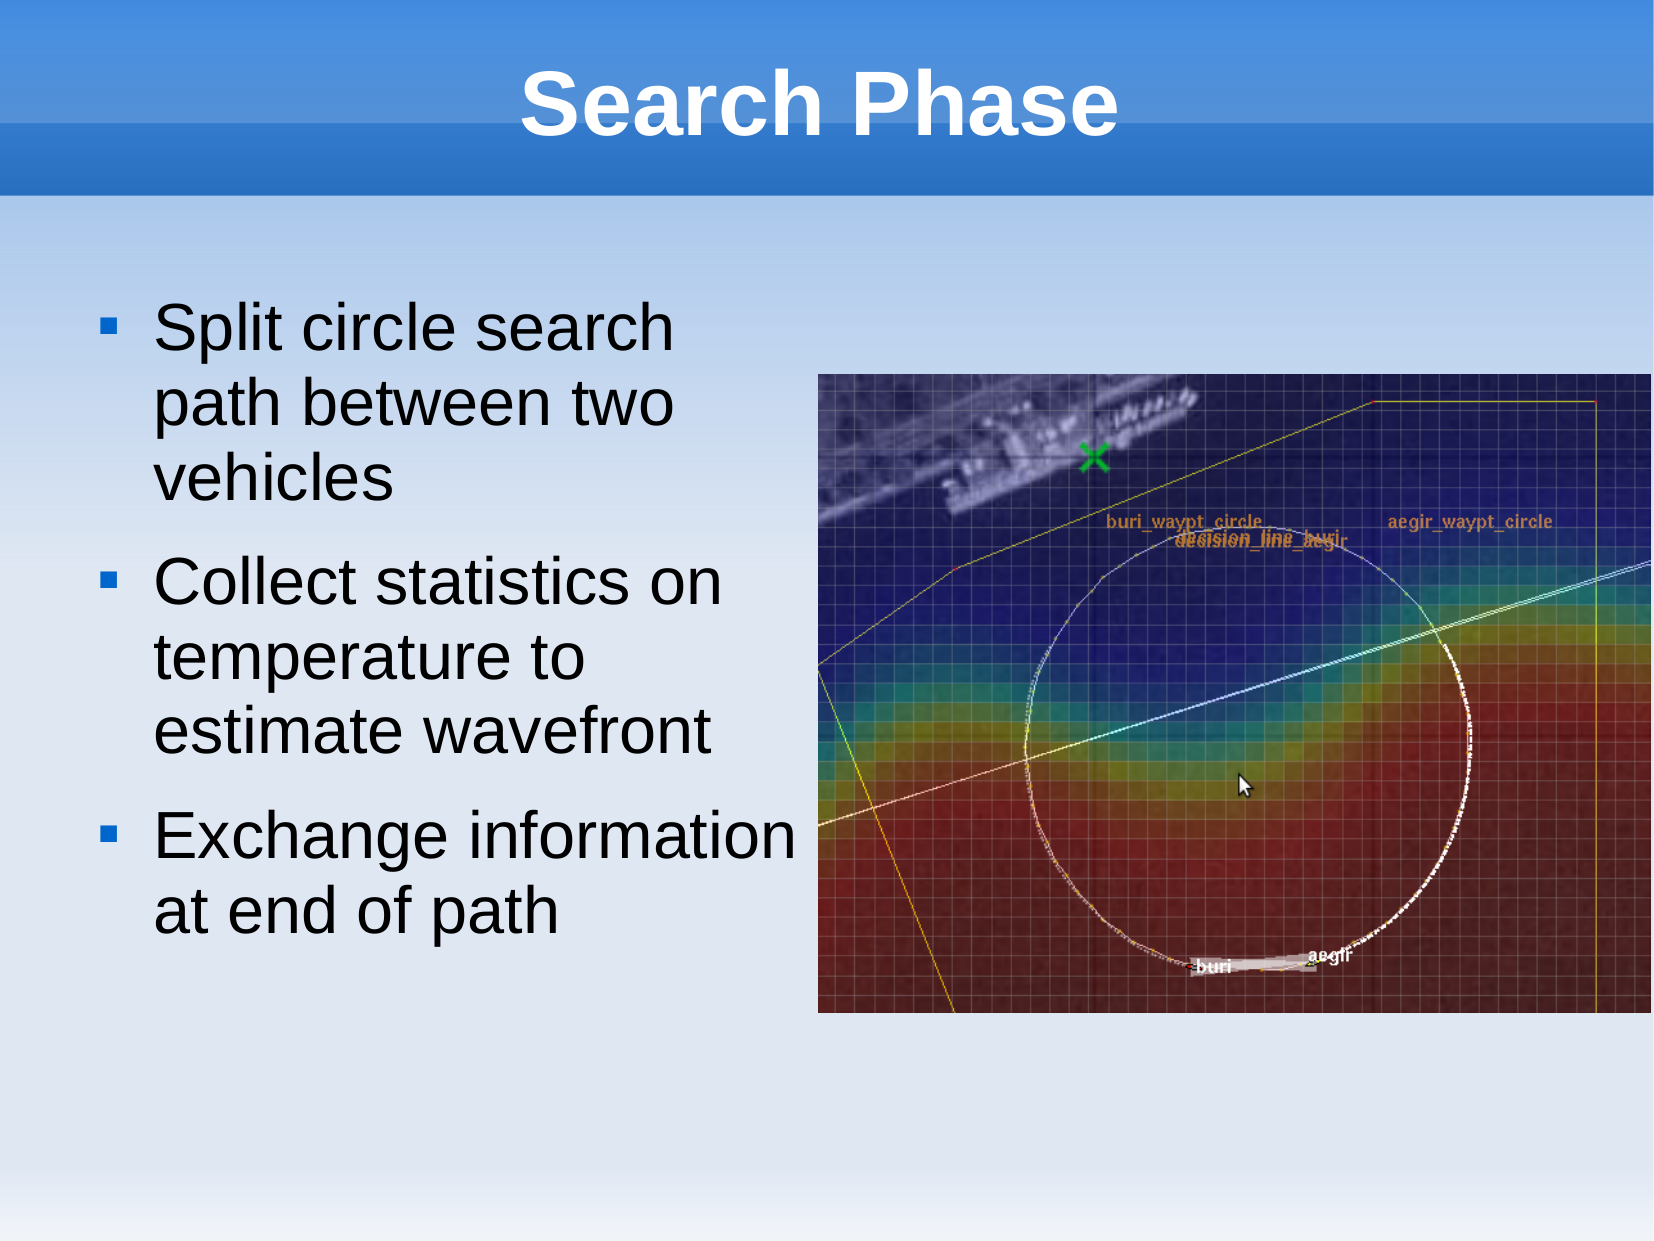

# Search Phase
Split circle search path between two vehicles
Collect statistics on temperature to estimate wavefront
Exchange information at end of path